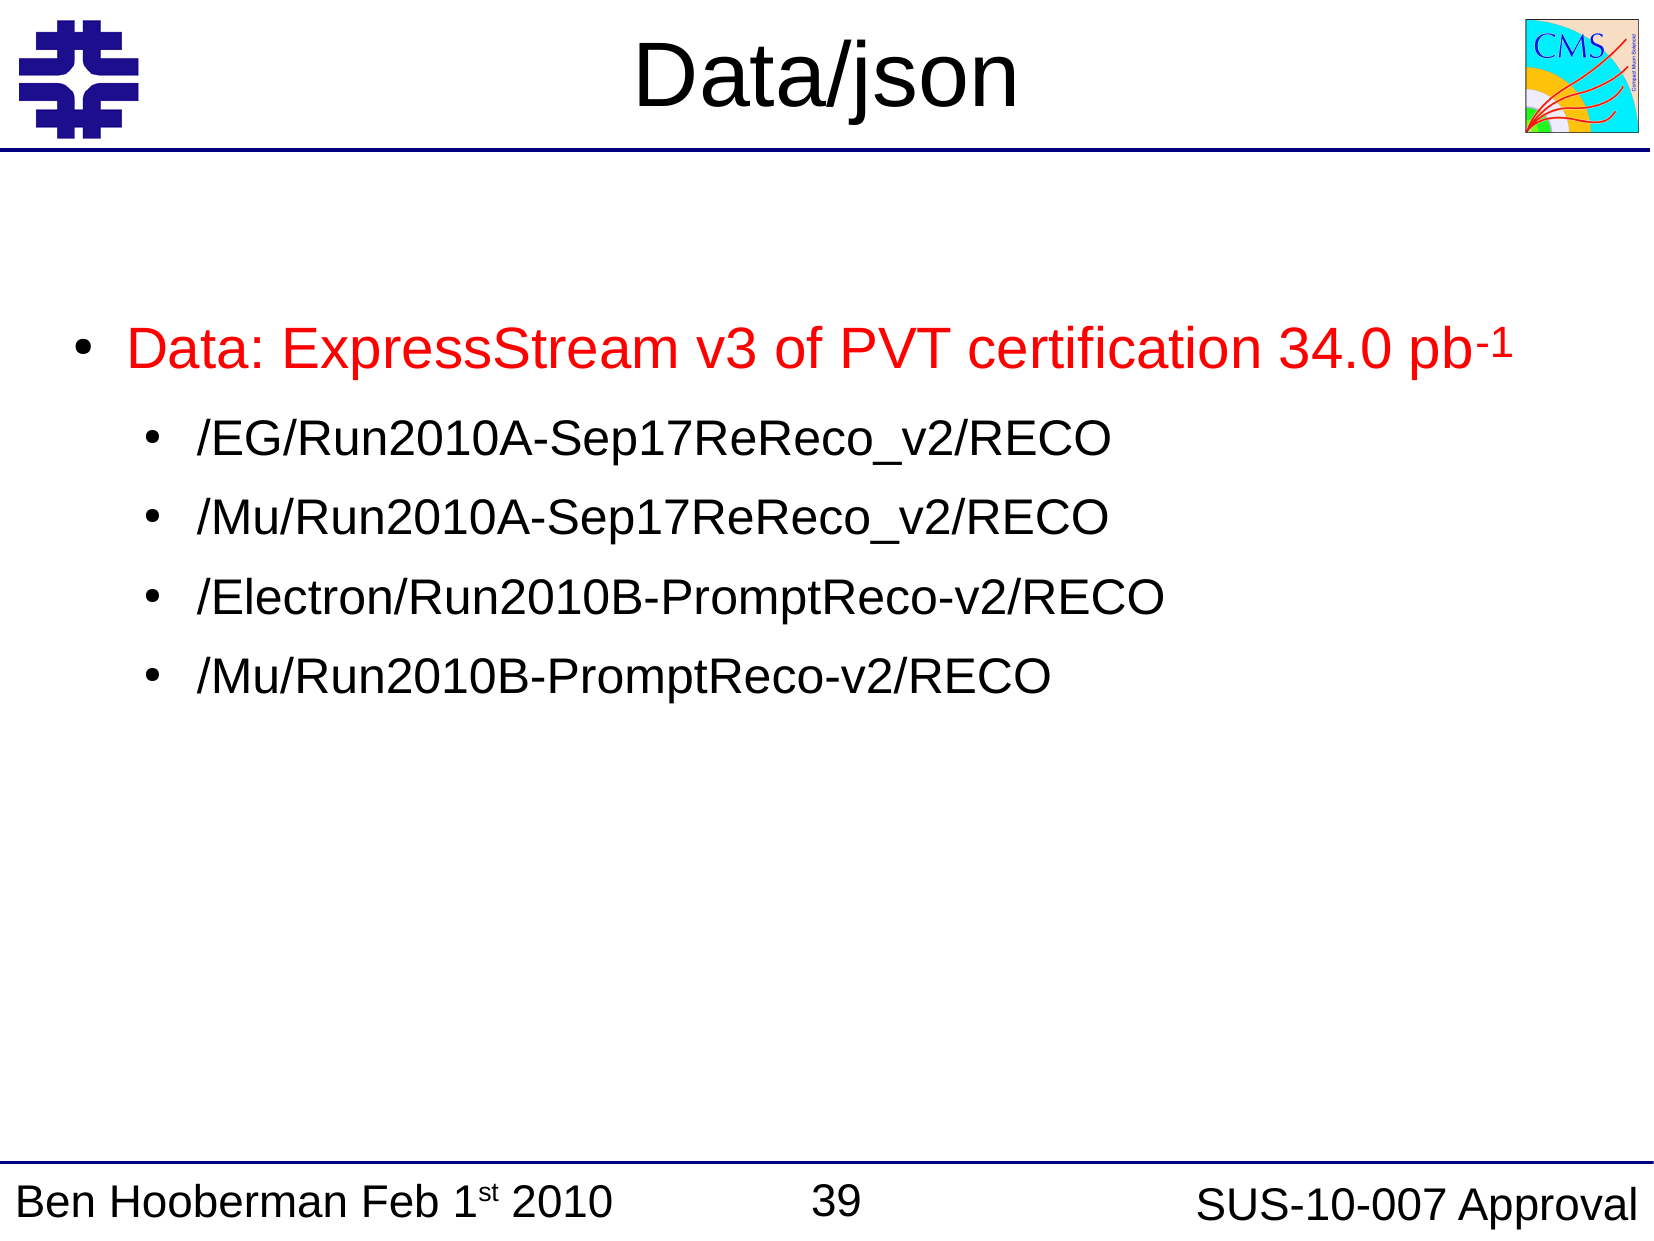

# Data/json
Data: ExpressStream v3 of PVT certification 34.0 pb-1
/EG/Run2010A-Sep17ReReco_v2/RECO
/Mu/Run2010A-Sep17ReReco_v2/RECO
/Electron/Run2010B-PromptReco-v2/RECO
/Mu/Run2010B-PromptReco-v2/RECO
39